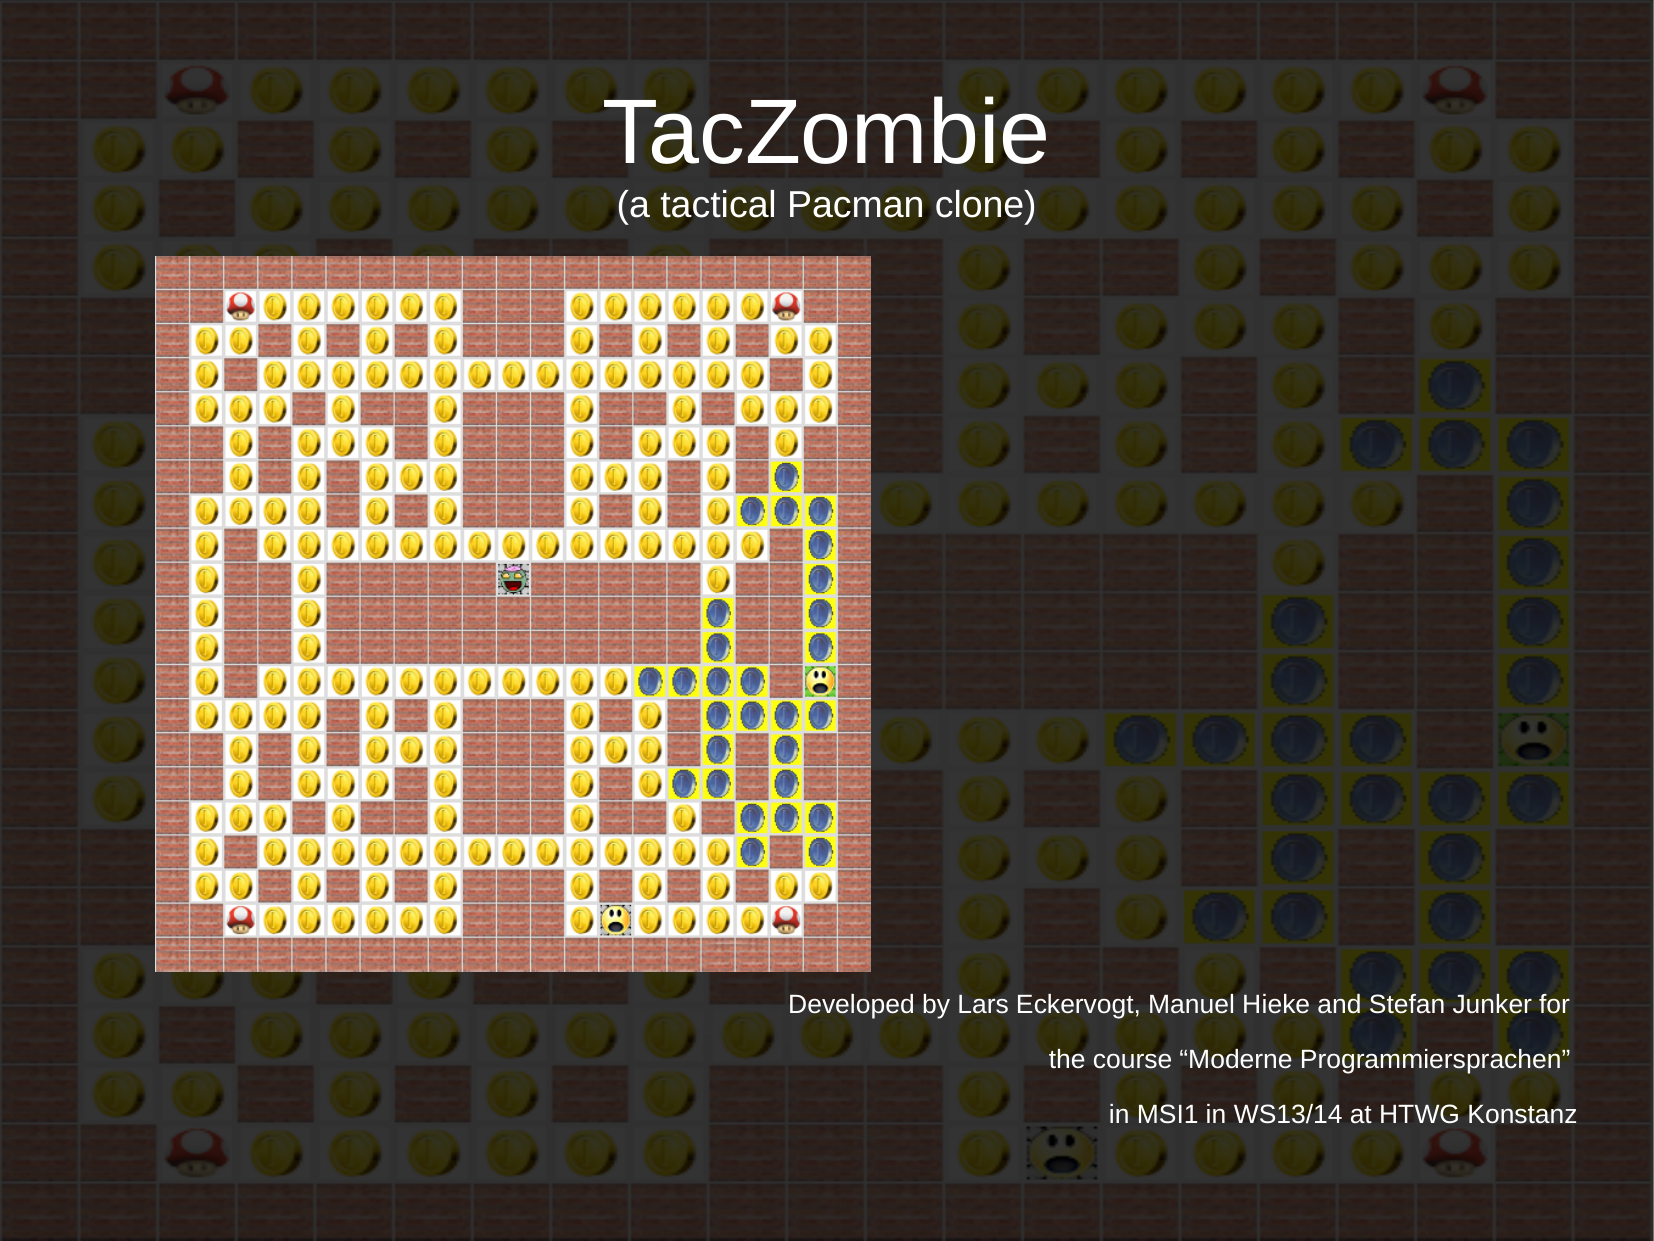

# TacZombie (a tactical Pacman clone)
Developed by Lars Eckervogt, Manuel Hieke and Stefan Junker for
the course “Moderne Programmiersprachen”
in MSI1 in WS13/14 at HTWG Konstanz